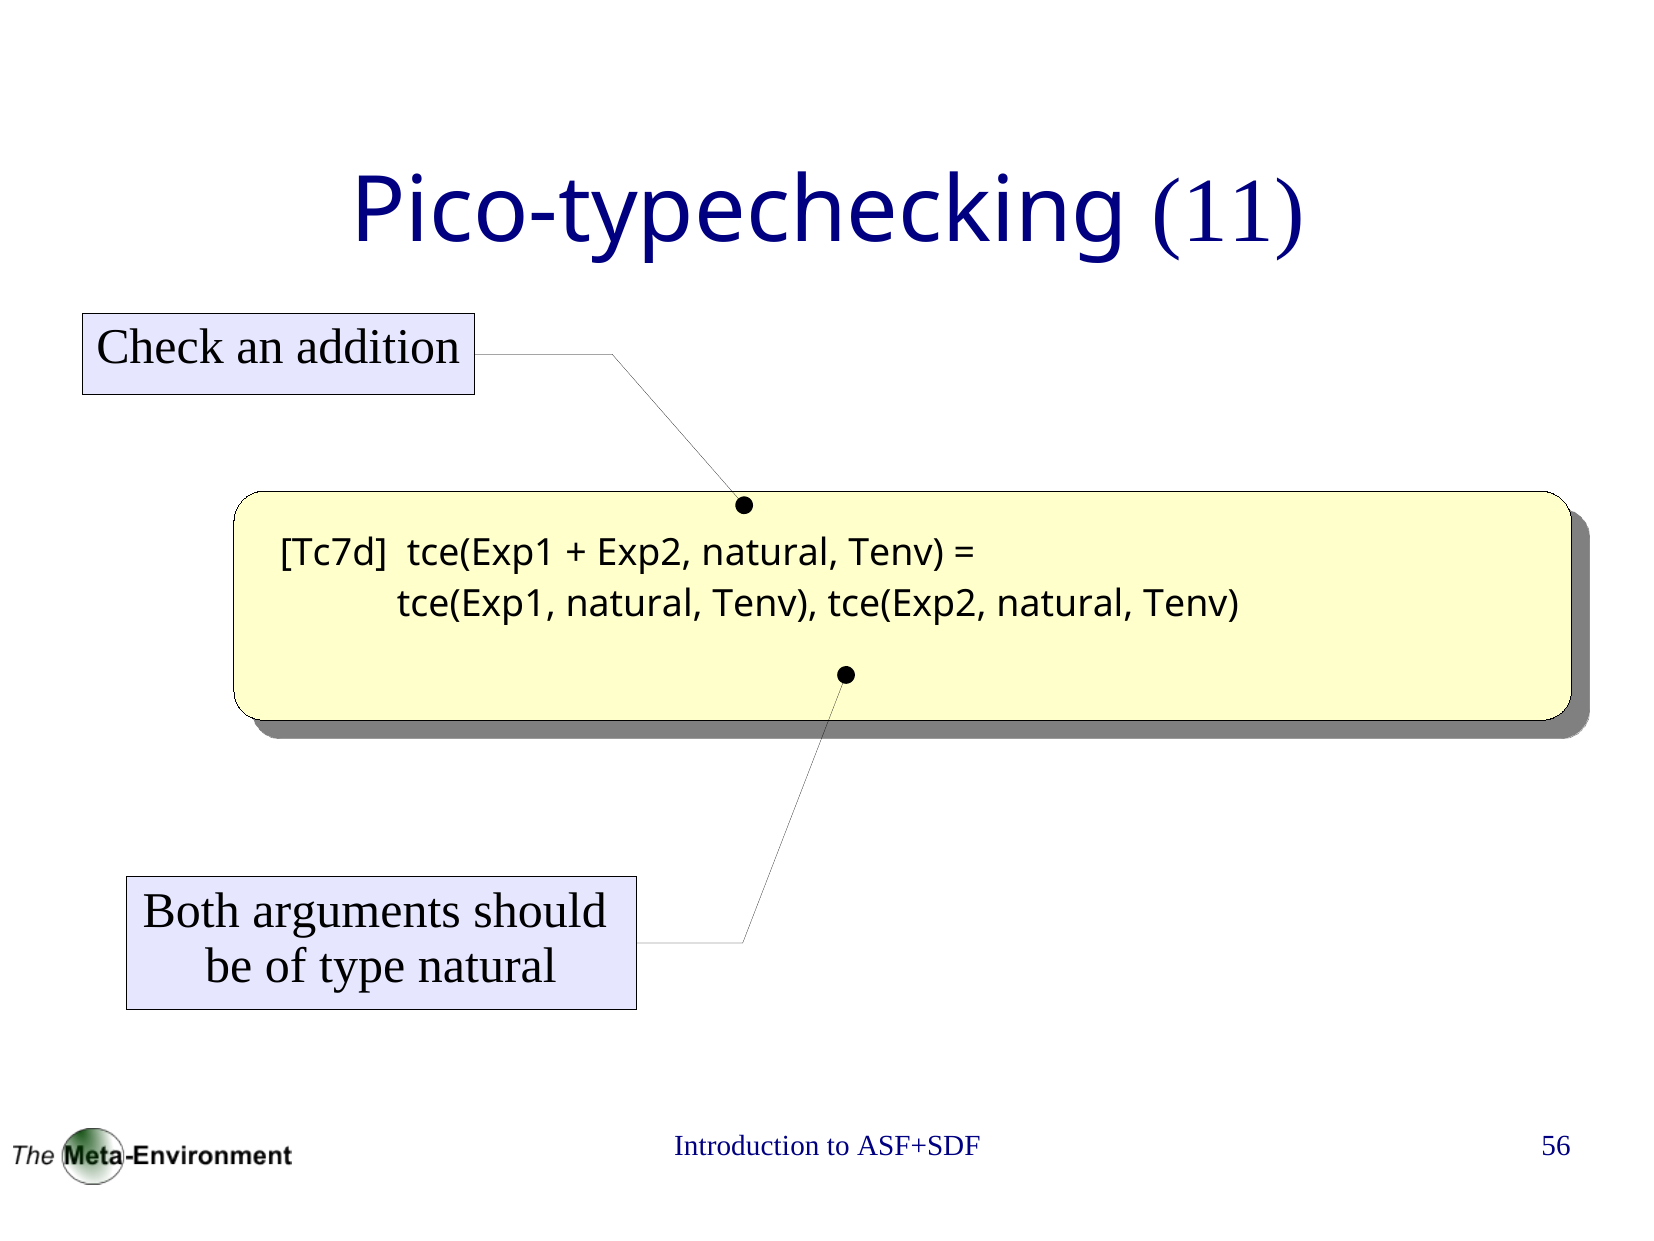

# Pico-typechecking (11)
[Tc7d] tce(Exp1 + Exp2, natural, Tenv) =
 tce(Exp1, natural, Tenv), tce(Exp2, natural, Tenv)
56